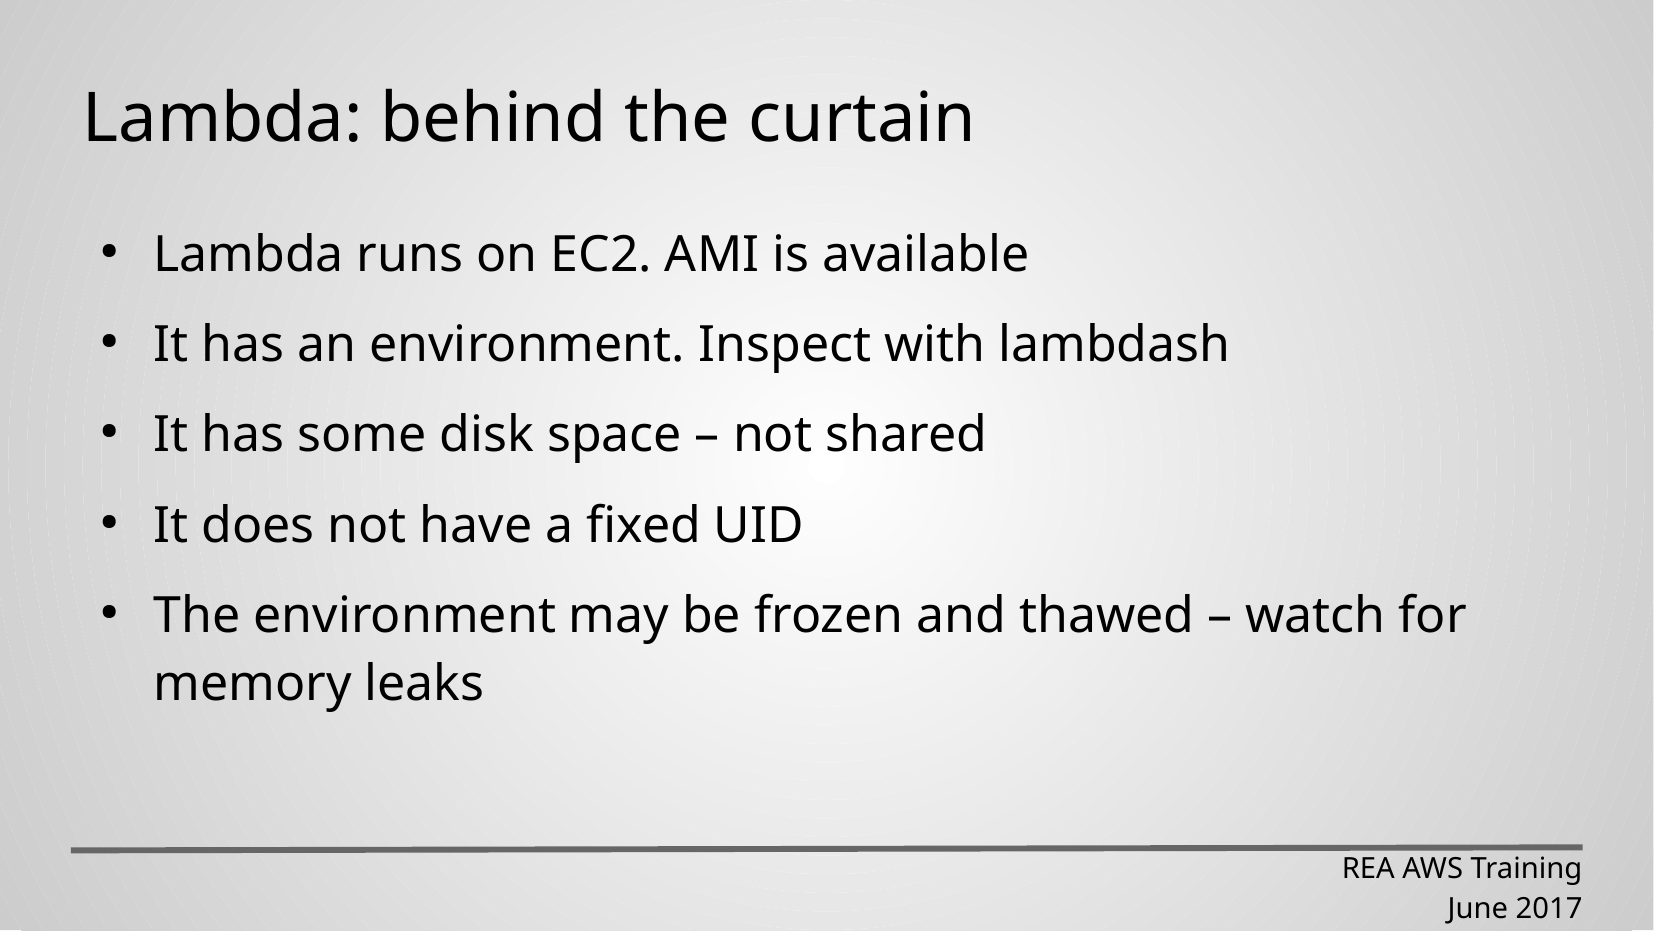

# Lambda: behind the curtain
Lambda runs on EC2. AMI is available
It has an environment. Inspect with lambdash
It has some disk space – not shared
It does not have a fixed UID
The environment may be frozen and thawed – watch for memory leaks